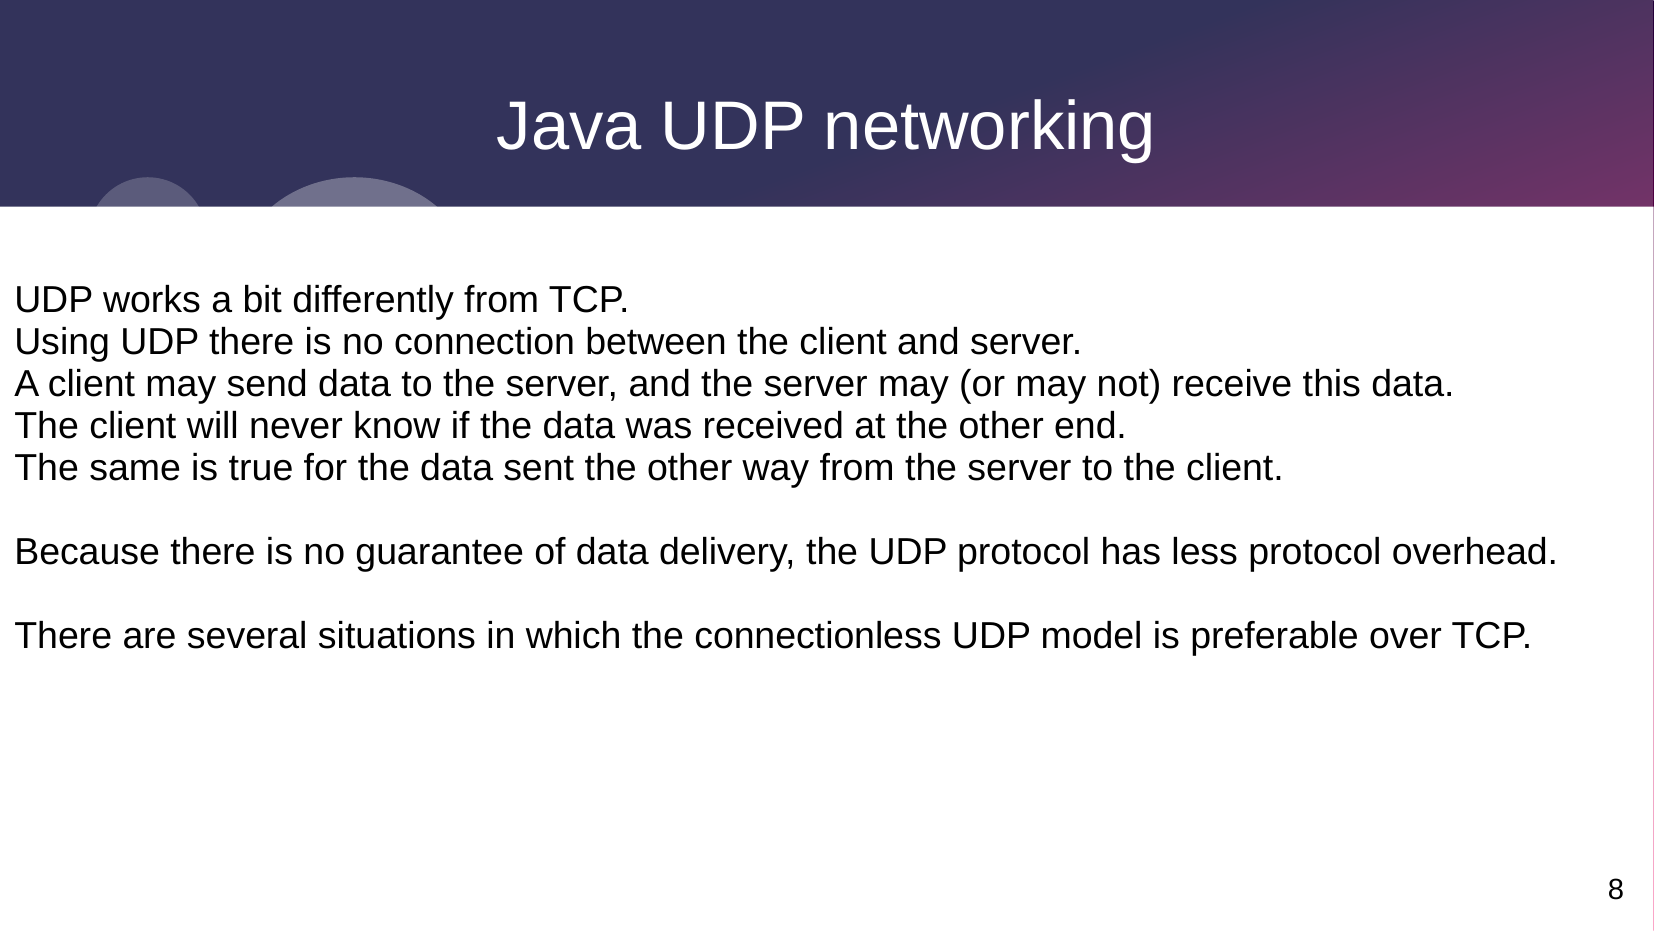

# Java UDP networking
UDP works a bit differently from TCP.
Using UDP there is no connection between the client and server.
A client may send data to the server, and the server may (or may not) receive this data.
The client will never know if the data was received at the other end.
The same is true for the data sent the other way from the server to the client.
Because there is no guarantee of data delivery, the UDP protocol has less protocol overhead.
There are several situations in which the connectionless UDP model is preferable over TCP.